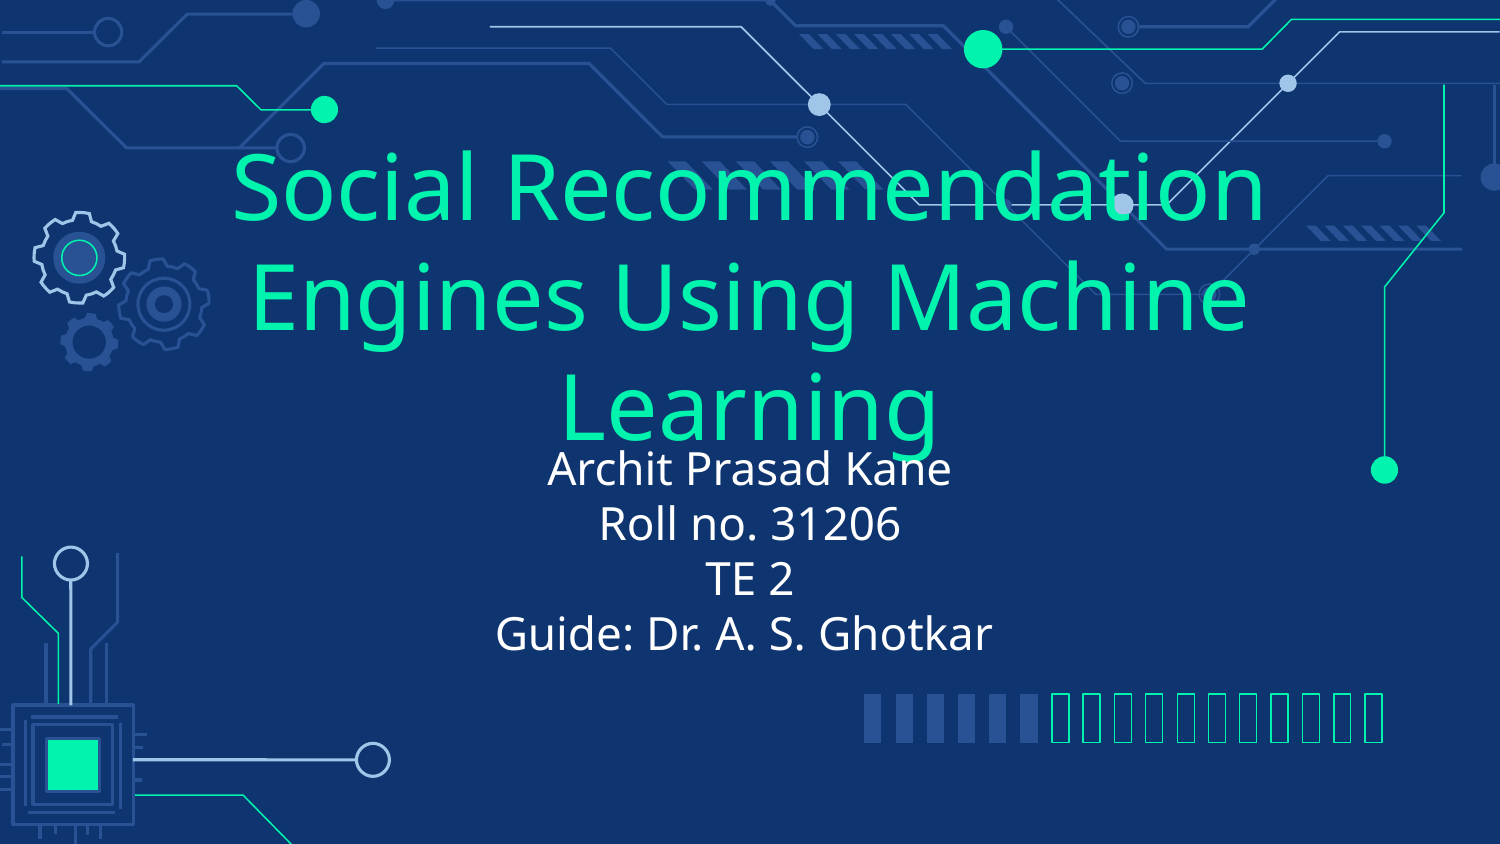

# Social Recommendation Engines Using Machine Learning
Archit Prasad Kane
Roll no. 31206
TE 2
Guide: Dr. A. S. Ghotkar